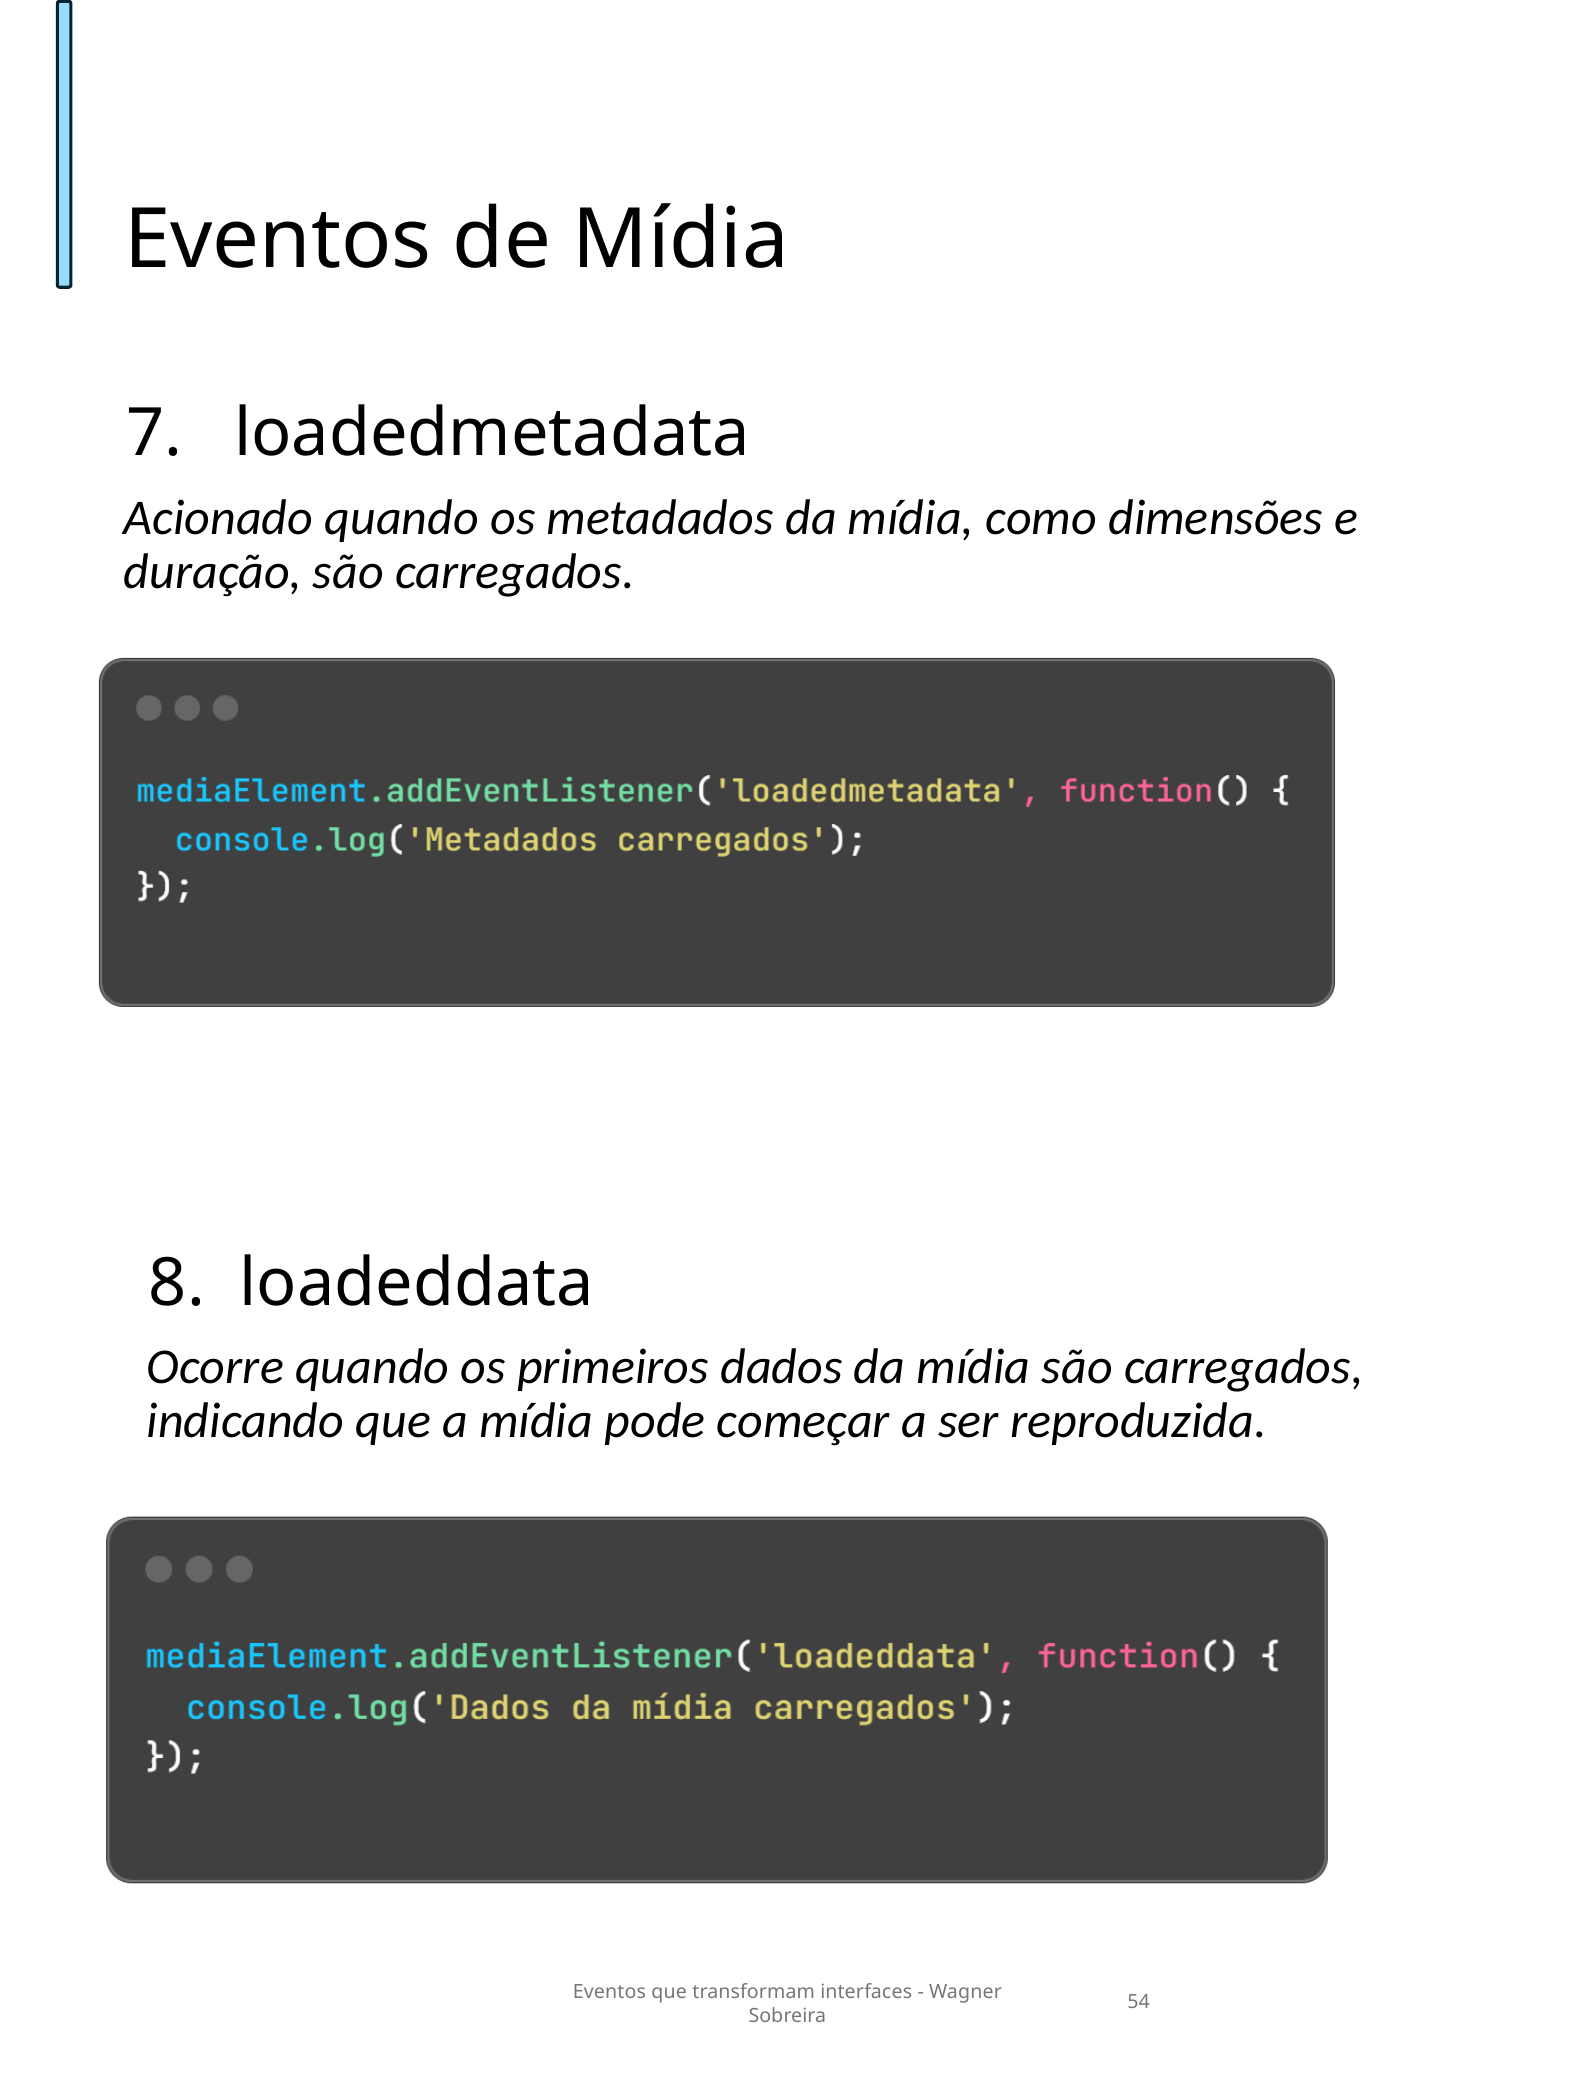

Eventos de Mídia
7.   loadedmetadata
Acionado quando os metadados da mídia, como dimensões e duração, são carregados.
8.  loadeddata
Ocorre quando os primeiros dados da mídia são carregados, indicando que a mídia pode começar a ser reproduzida.
Eventos que transformam interfaces - Wagner Sobreira